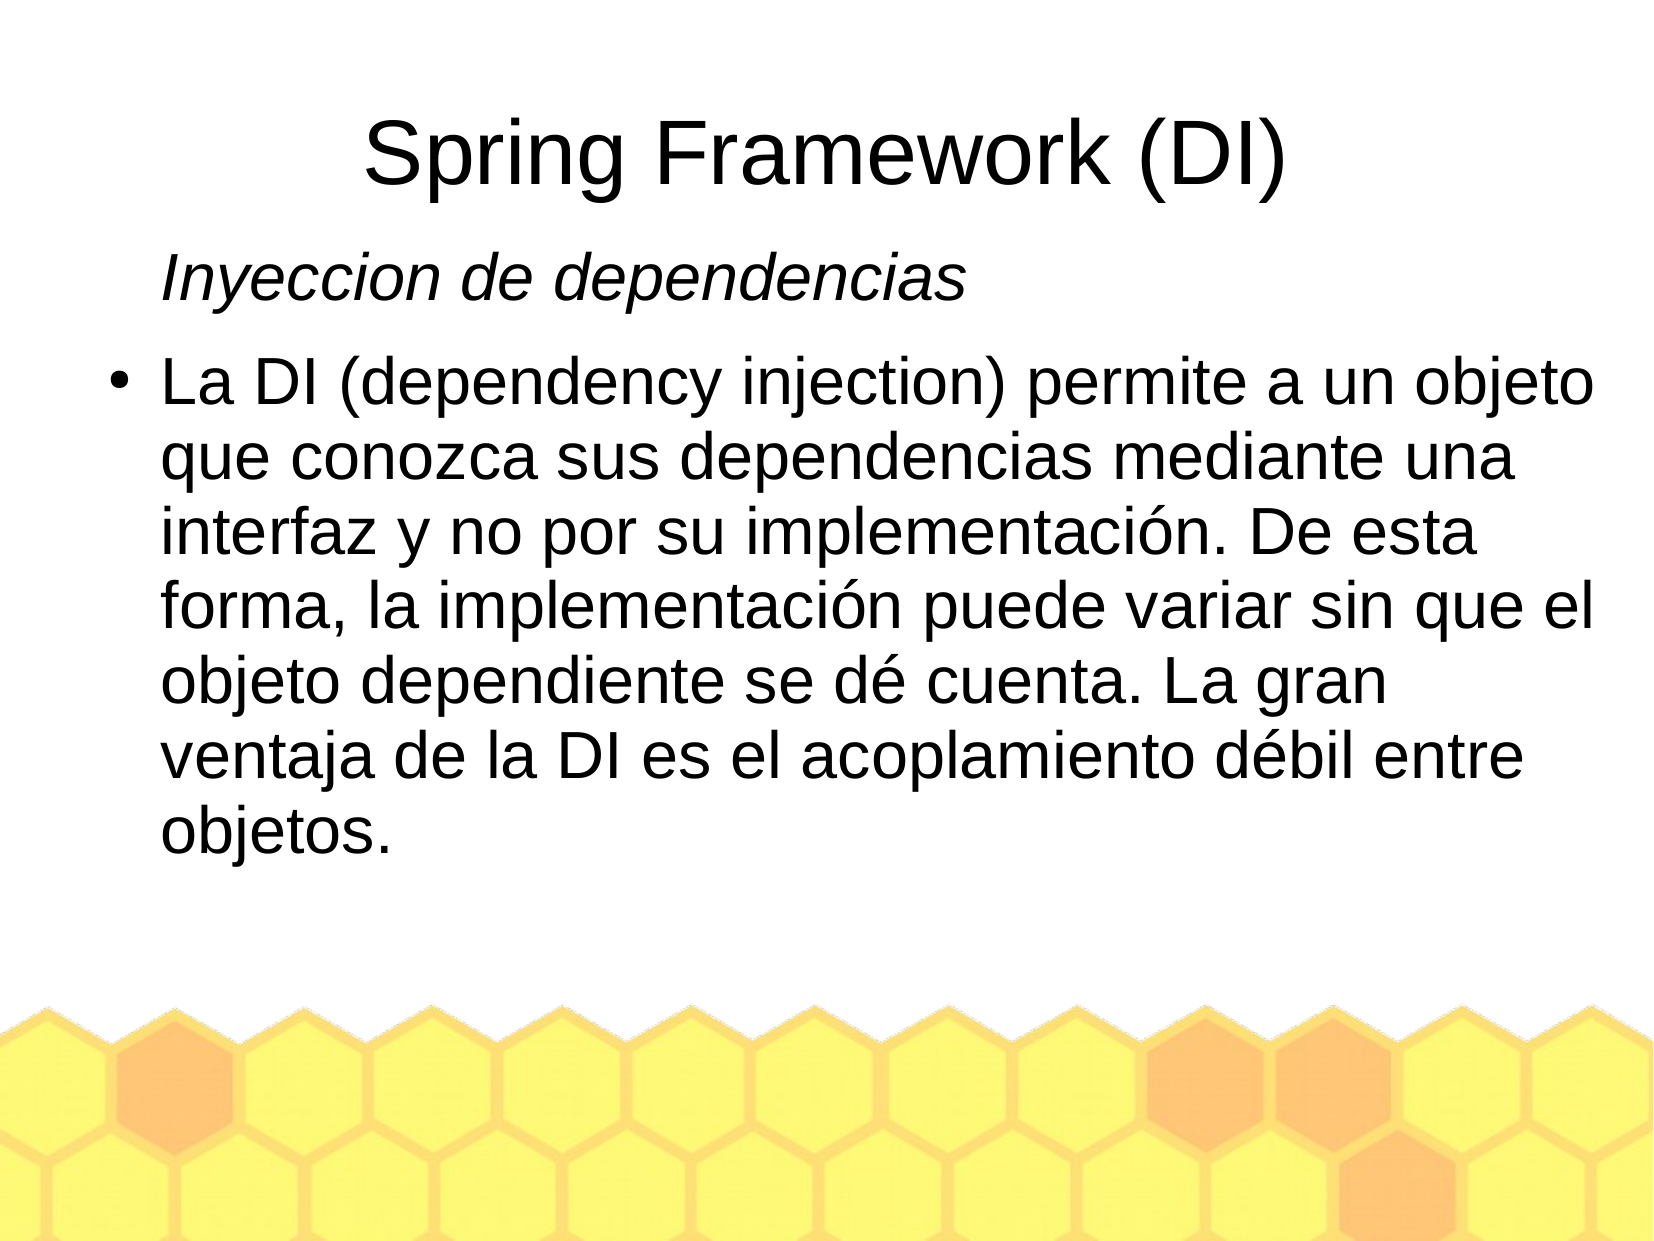

# Spring Framework (DI)
Inyeccion de dependencias
La DI (dependency injection) permite a un objeto que conozca sus dependencias mediante una interfaz y no por su implementación. De esta forma, la implementación puede variar sin que el objeto dependiente se dé cuenta. La gran ventaja de la DI es el acoplamiento débil entre objetos.